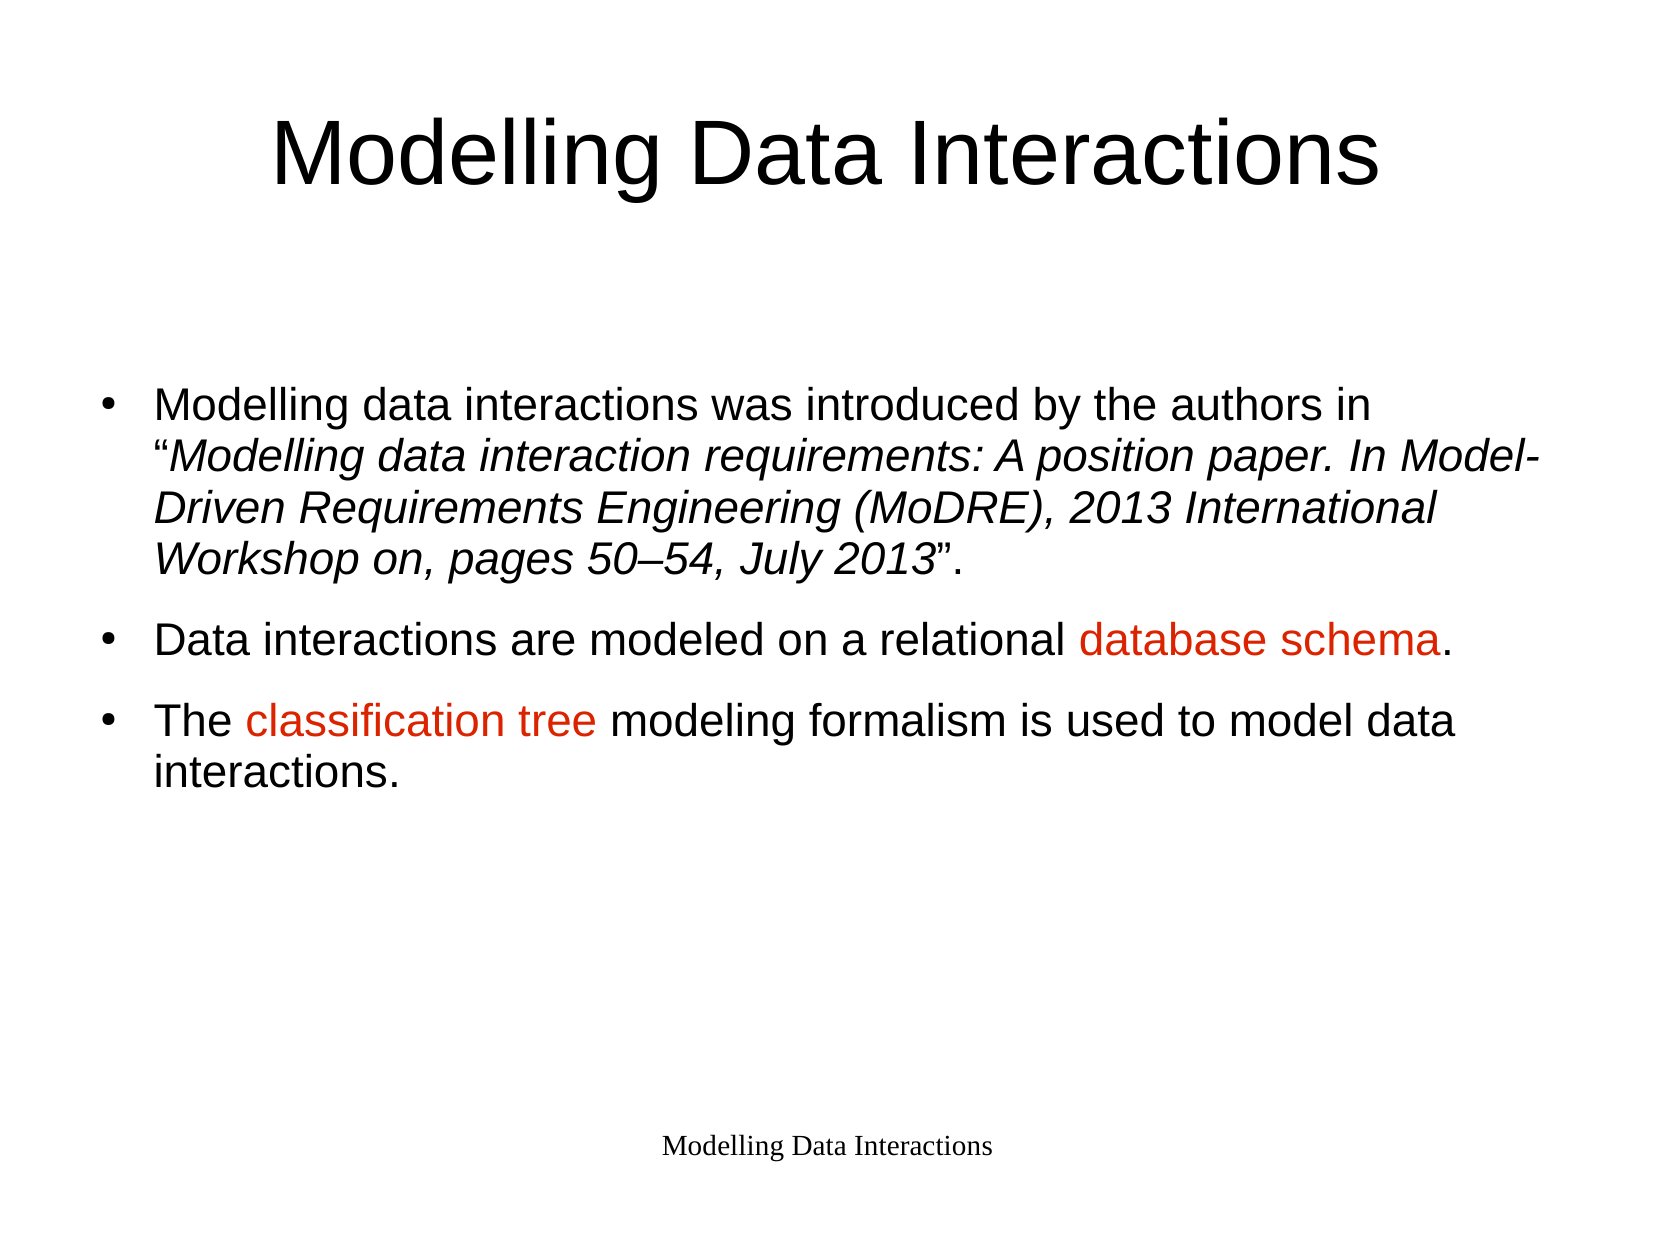

# Modelling Data Interactions
Modelling data interactions was introduced by the authors in “Modelling data interaction requirements: A position paper. In Model-Driven Requirements Engineering (MoDRE), 2013 International Workshop on, pages 50–54, July 2013”.
Data interactions are modeled on a relational database schema.
The classification tree modeling formalism is used to model data interactions.
Modelling Data Interactions